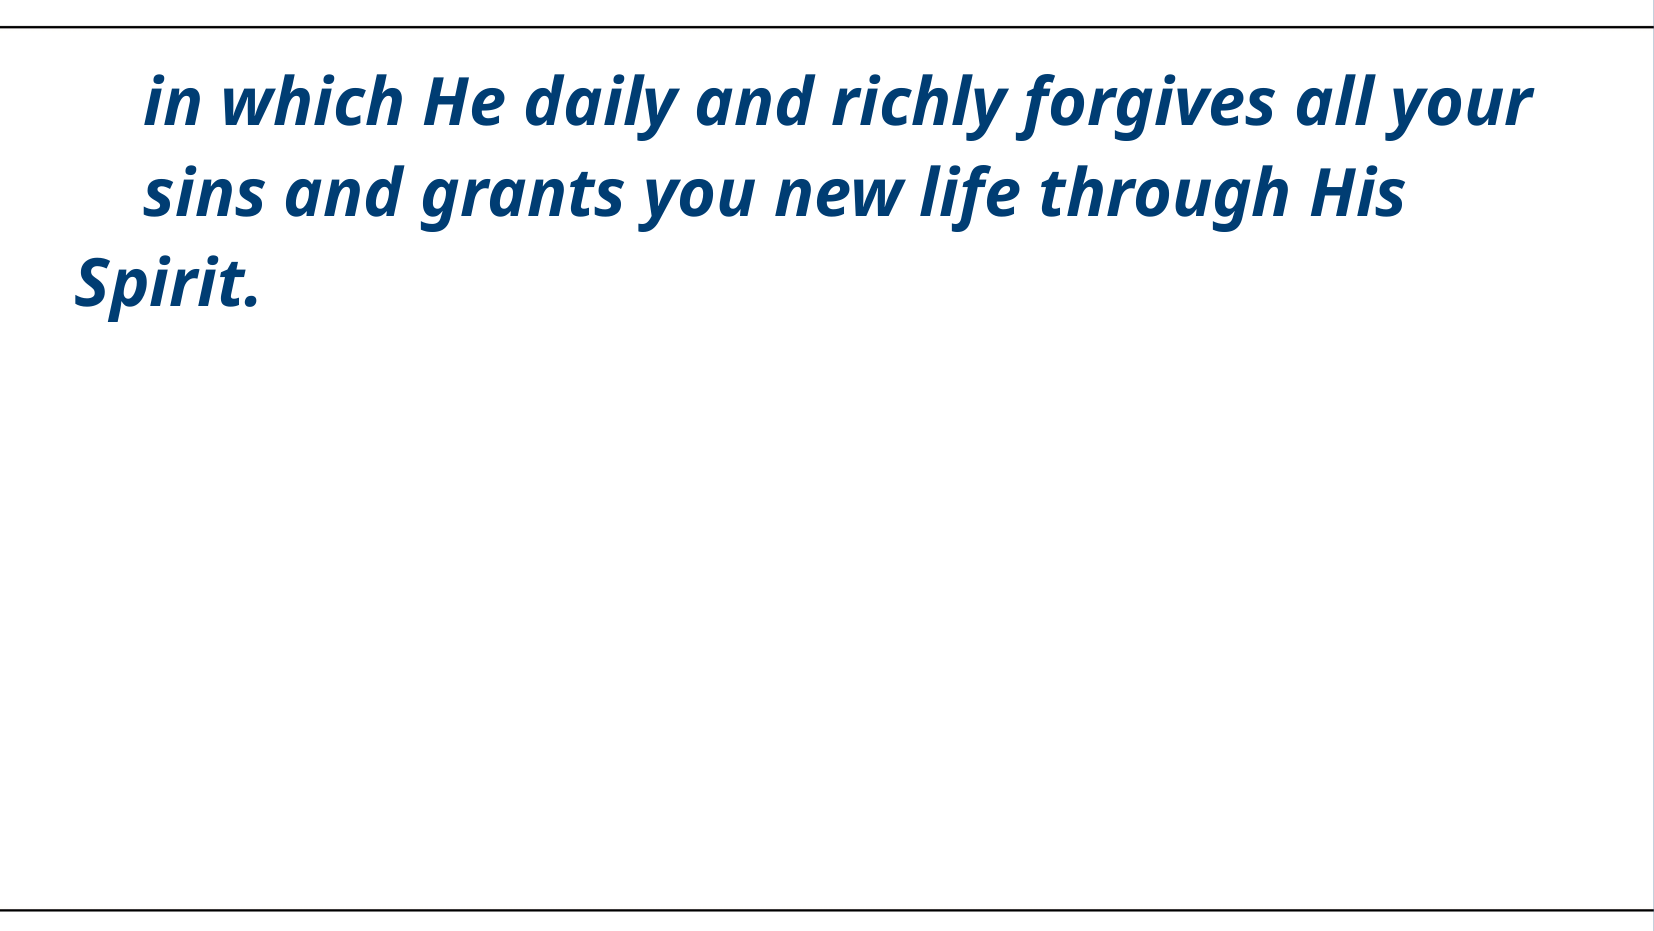

in which He daily and richly forgives all your
 sins and grants you new life through His Spirit.